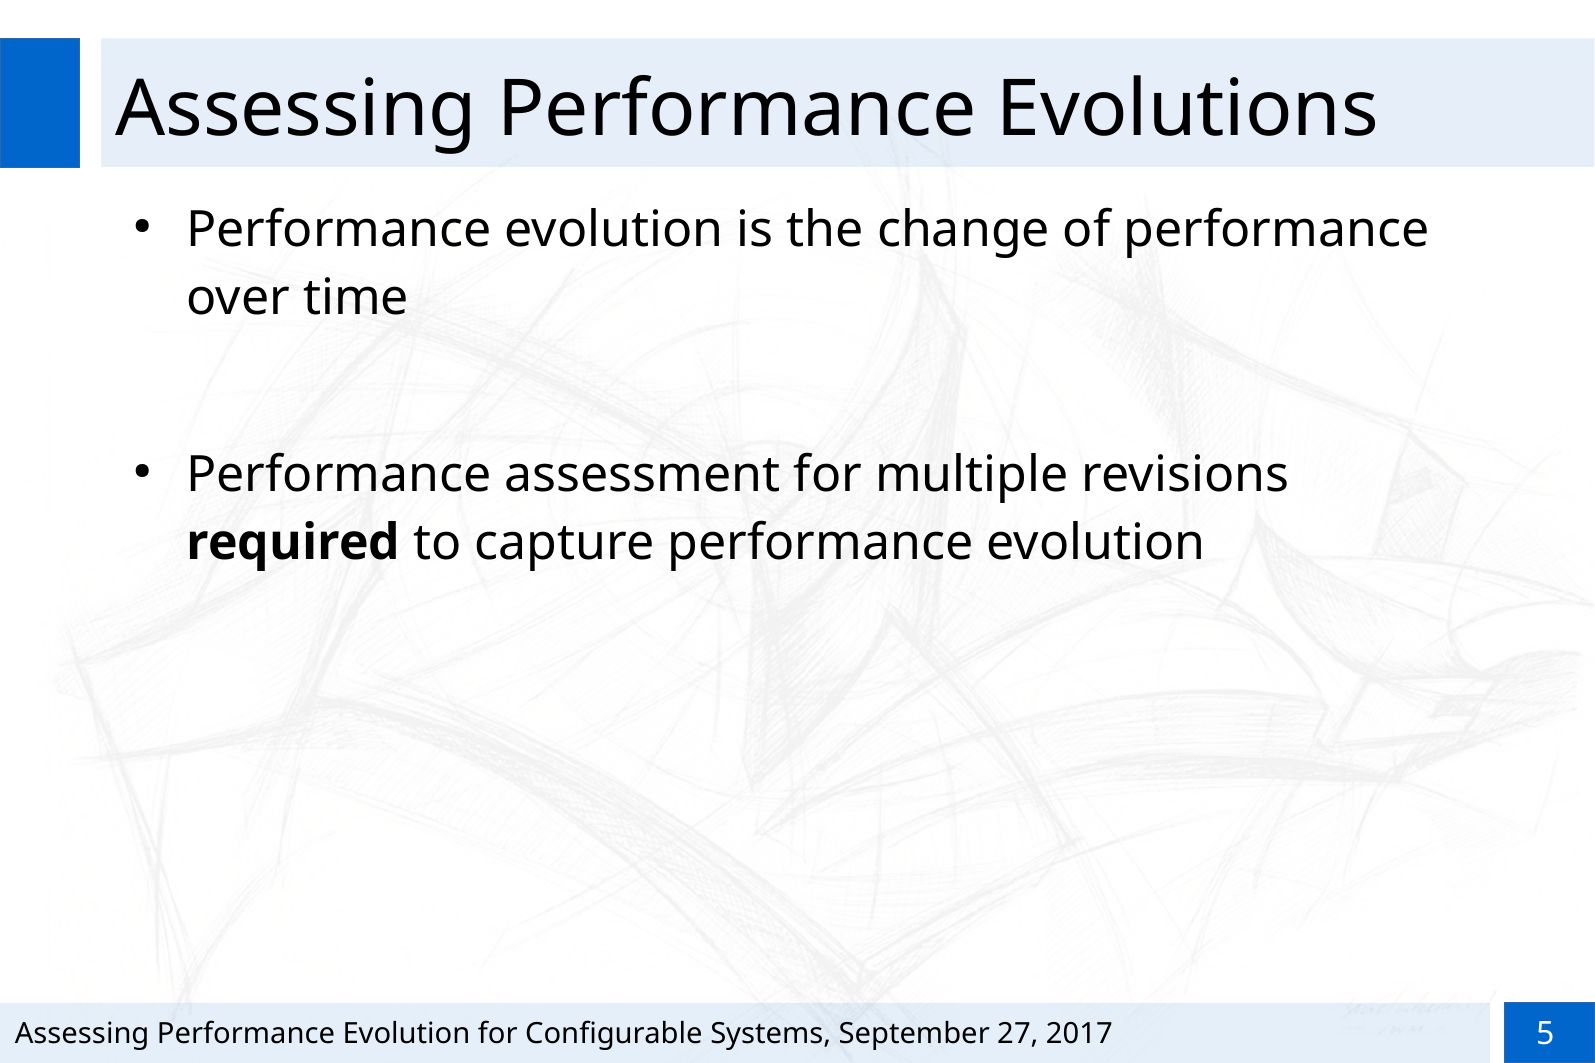

# Assessing Performance Evolutions
Performance evolution is the change of performance over time
Performance assessment for multiple revisions required to capture performance evolution